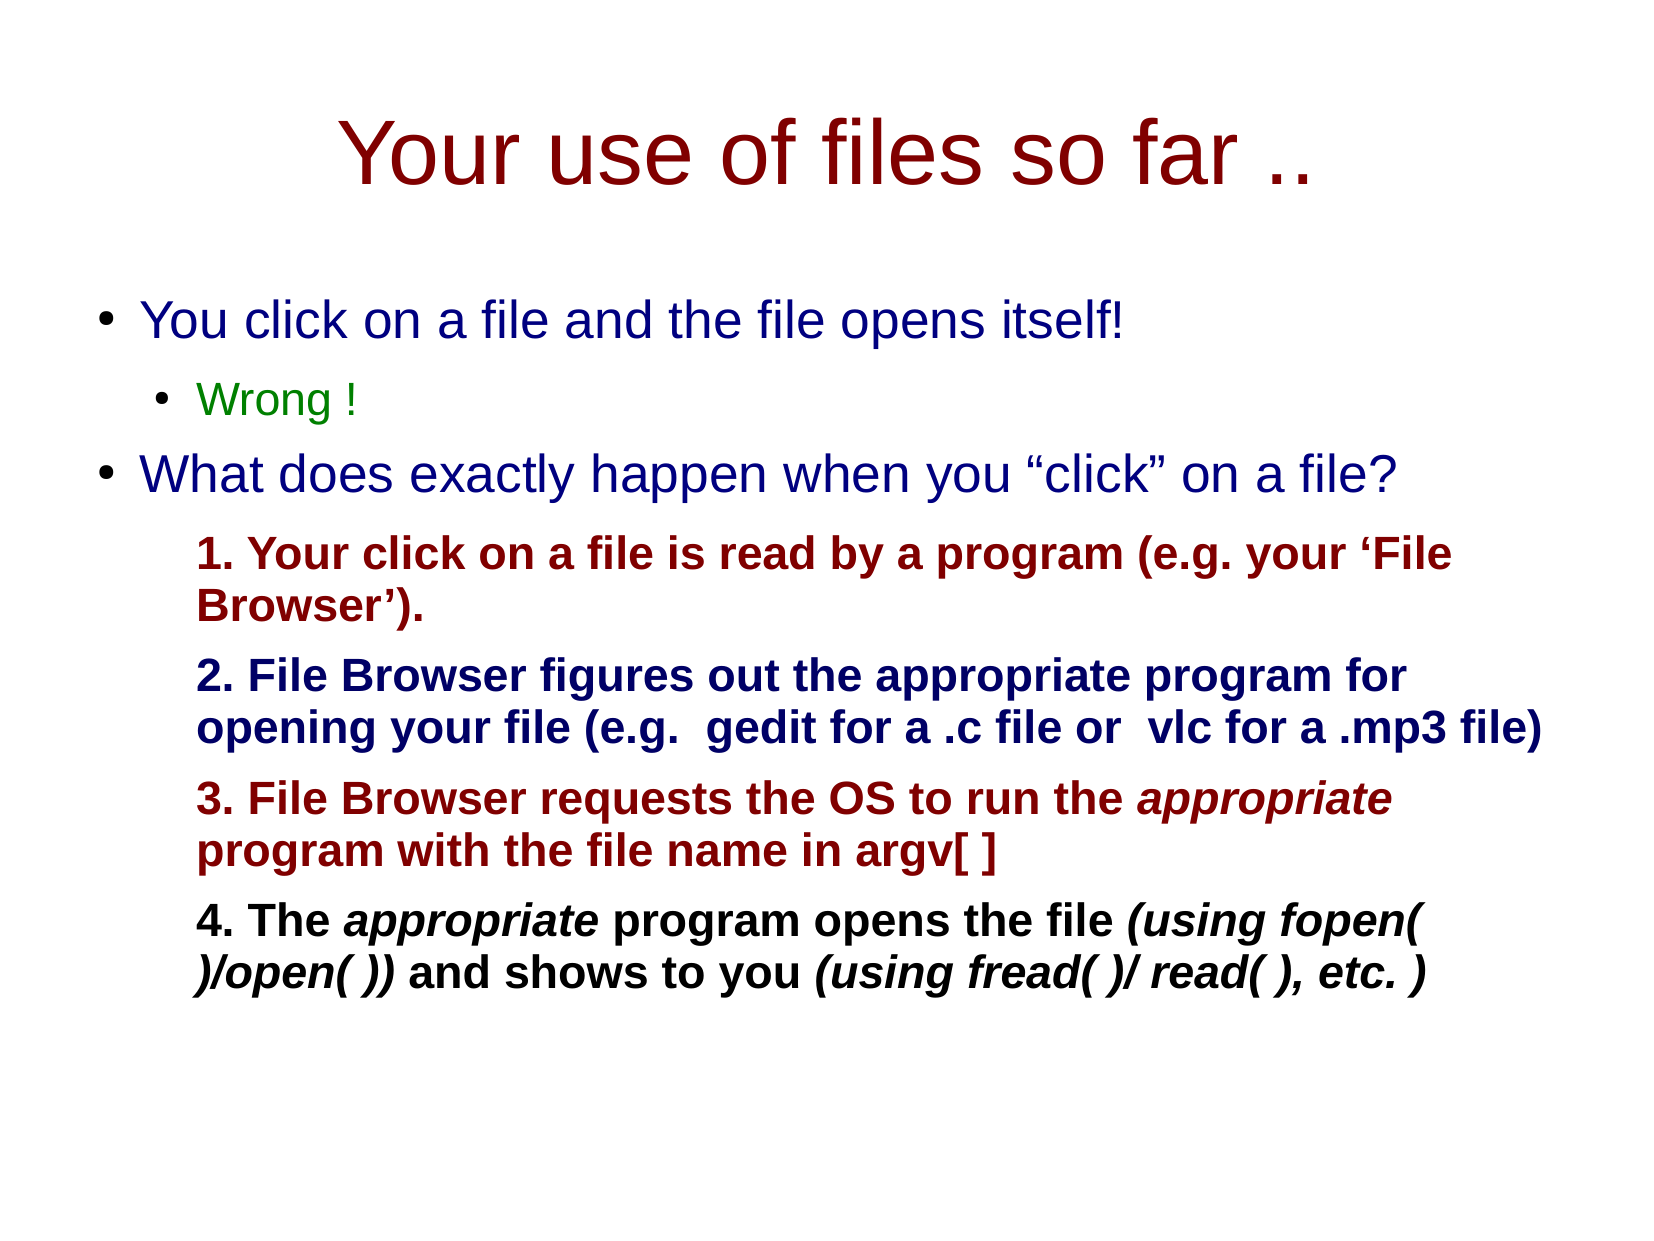

# Your use of files so far ..
You click on a file and the file opens itself!
Wrong !
What does exactly happen when you “click” on a file?
1. Your click on a file is read by a program (e.g. your ‘File Browser’).
2. File Browser figures out the appropriate program for opening your file (e.g. gedit for a .c file or vlc for a .mp3 file)
3. File Browser requests the OS to run the appropriate program with the file name in argv[ ]
4. The appropriate program opens the file (using fopen( )/open( )) and shows to you (using fread( )/ read( ), etc. )